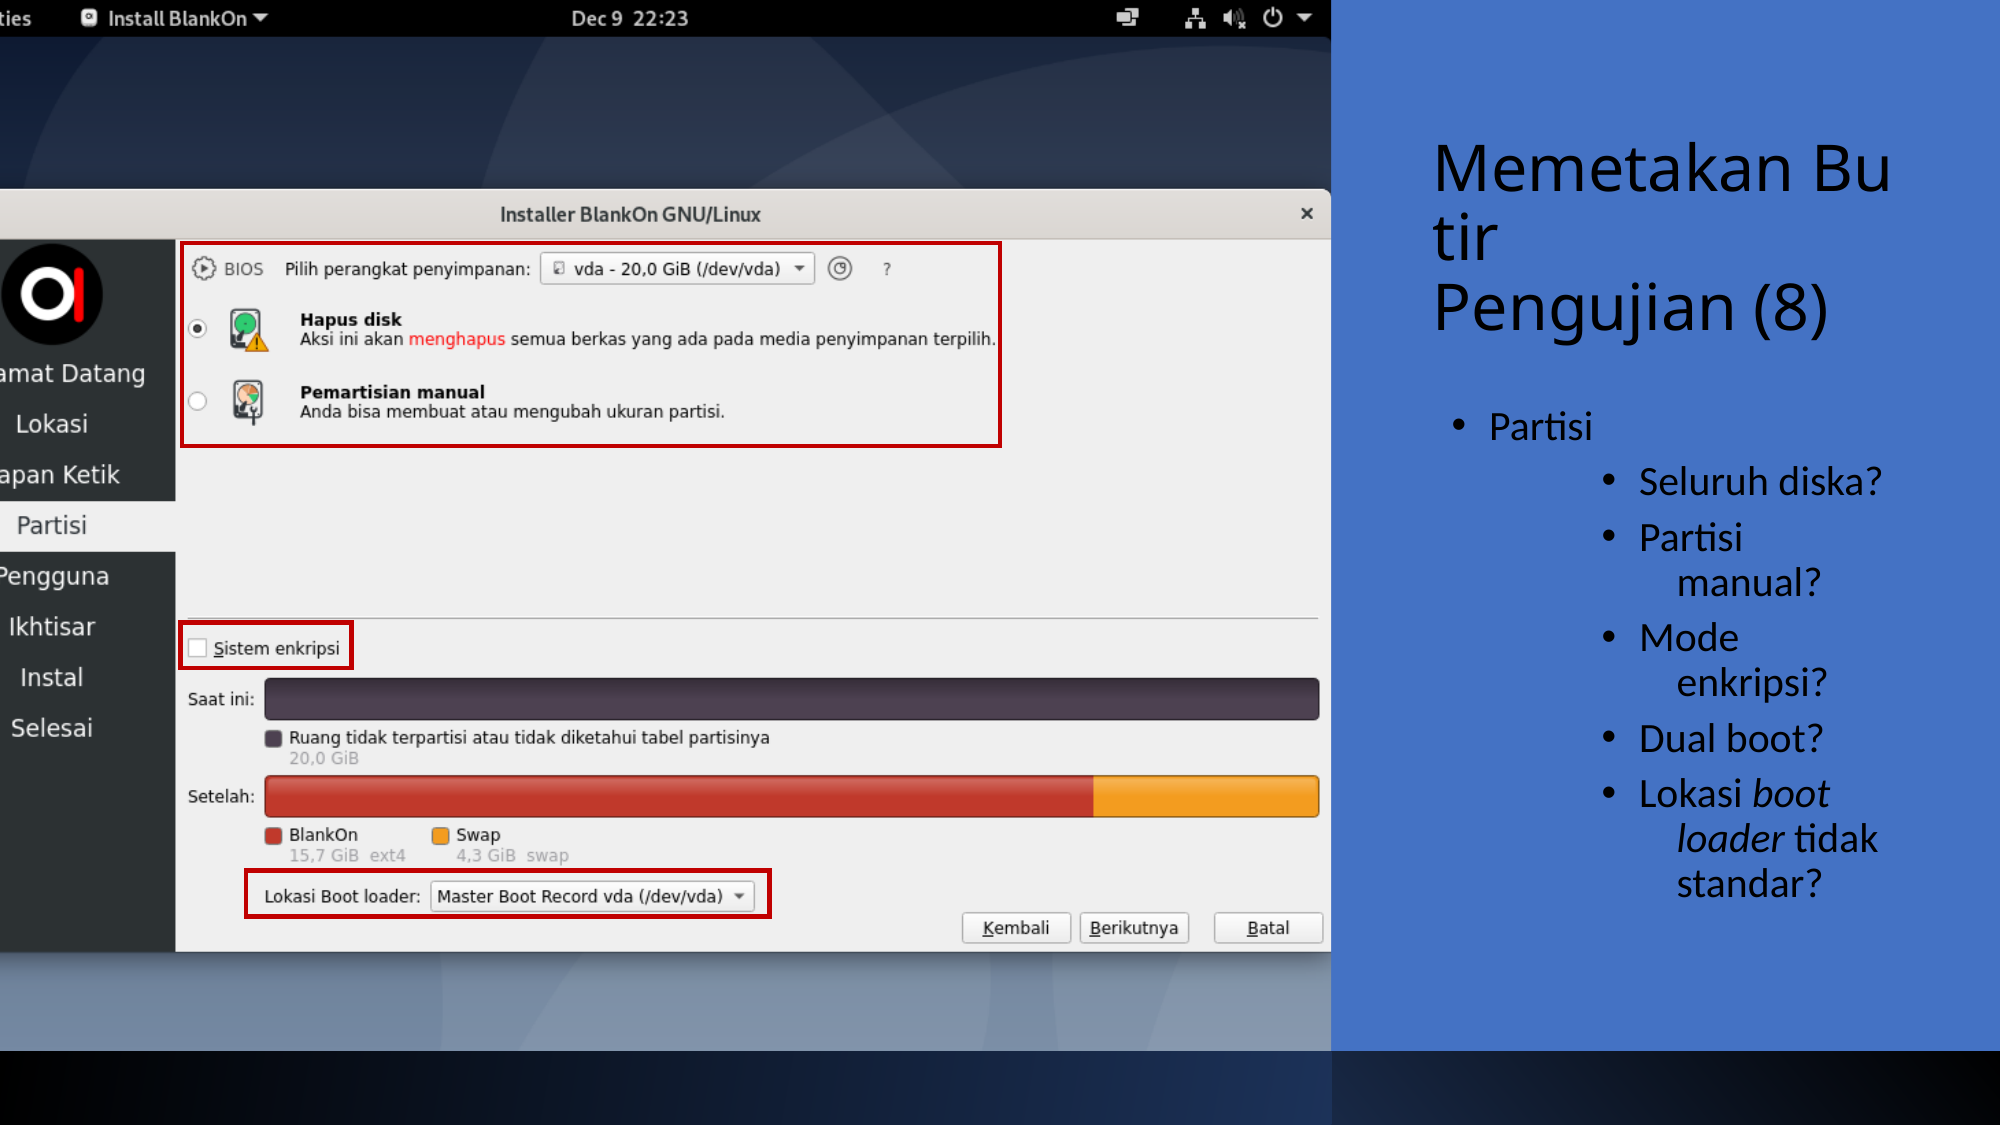

# Memetakan Butir  Pengujian (8)
Partisi
Seluruh diska?
Partisi manual?
Mode enkripsi?
Dual boot?
Lokasi boot loader tidak standar?